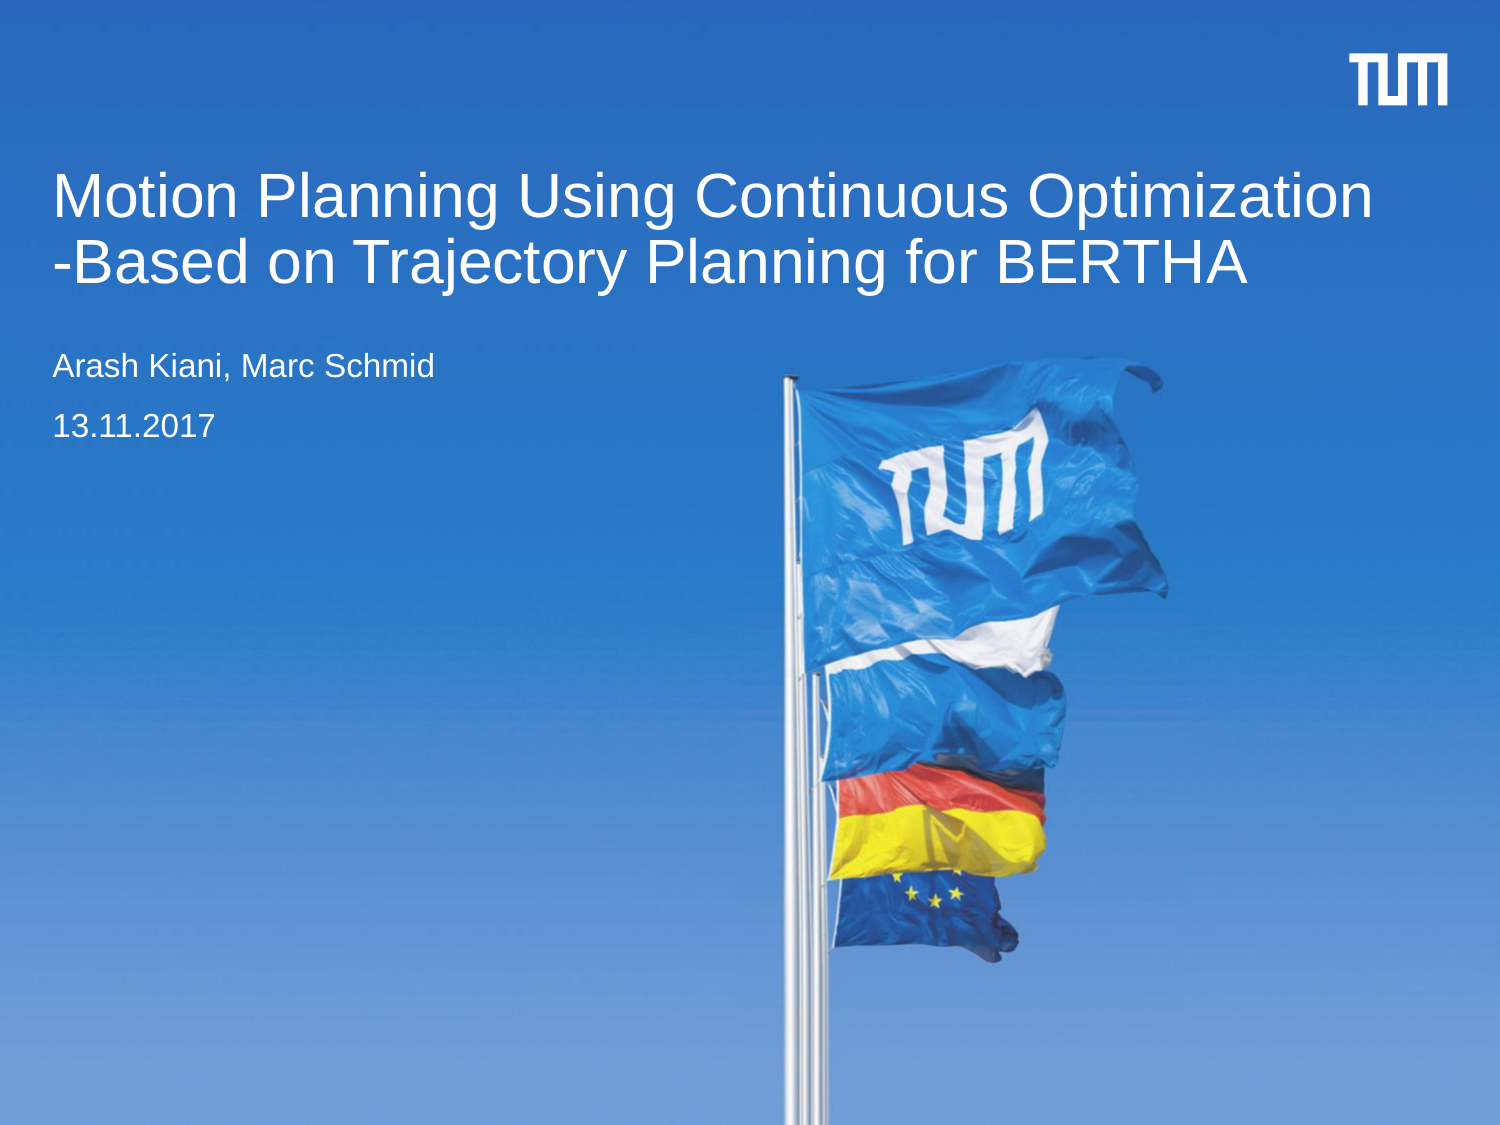

# Motion Planning Using Continuous Optimization -Based on Trajectory Planning for BERTHA
Arash Kiani, Marc Schmid
13.11.2017